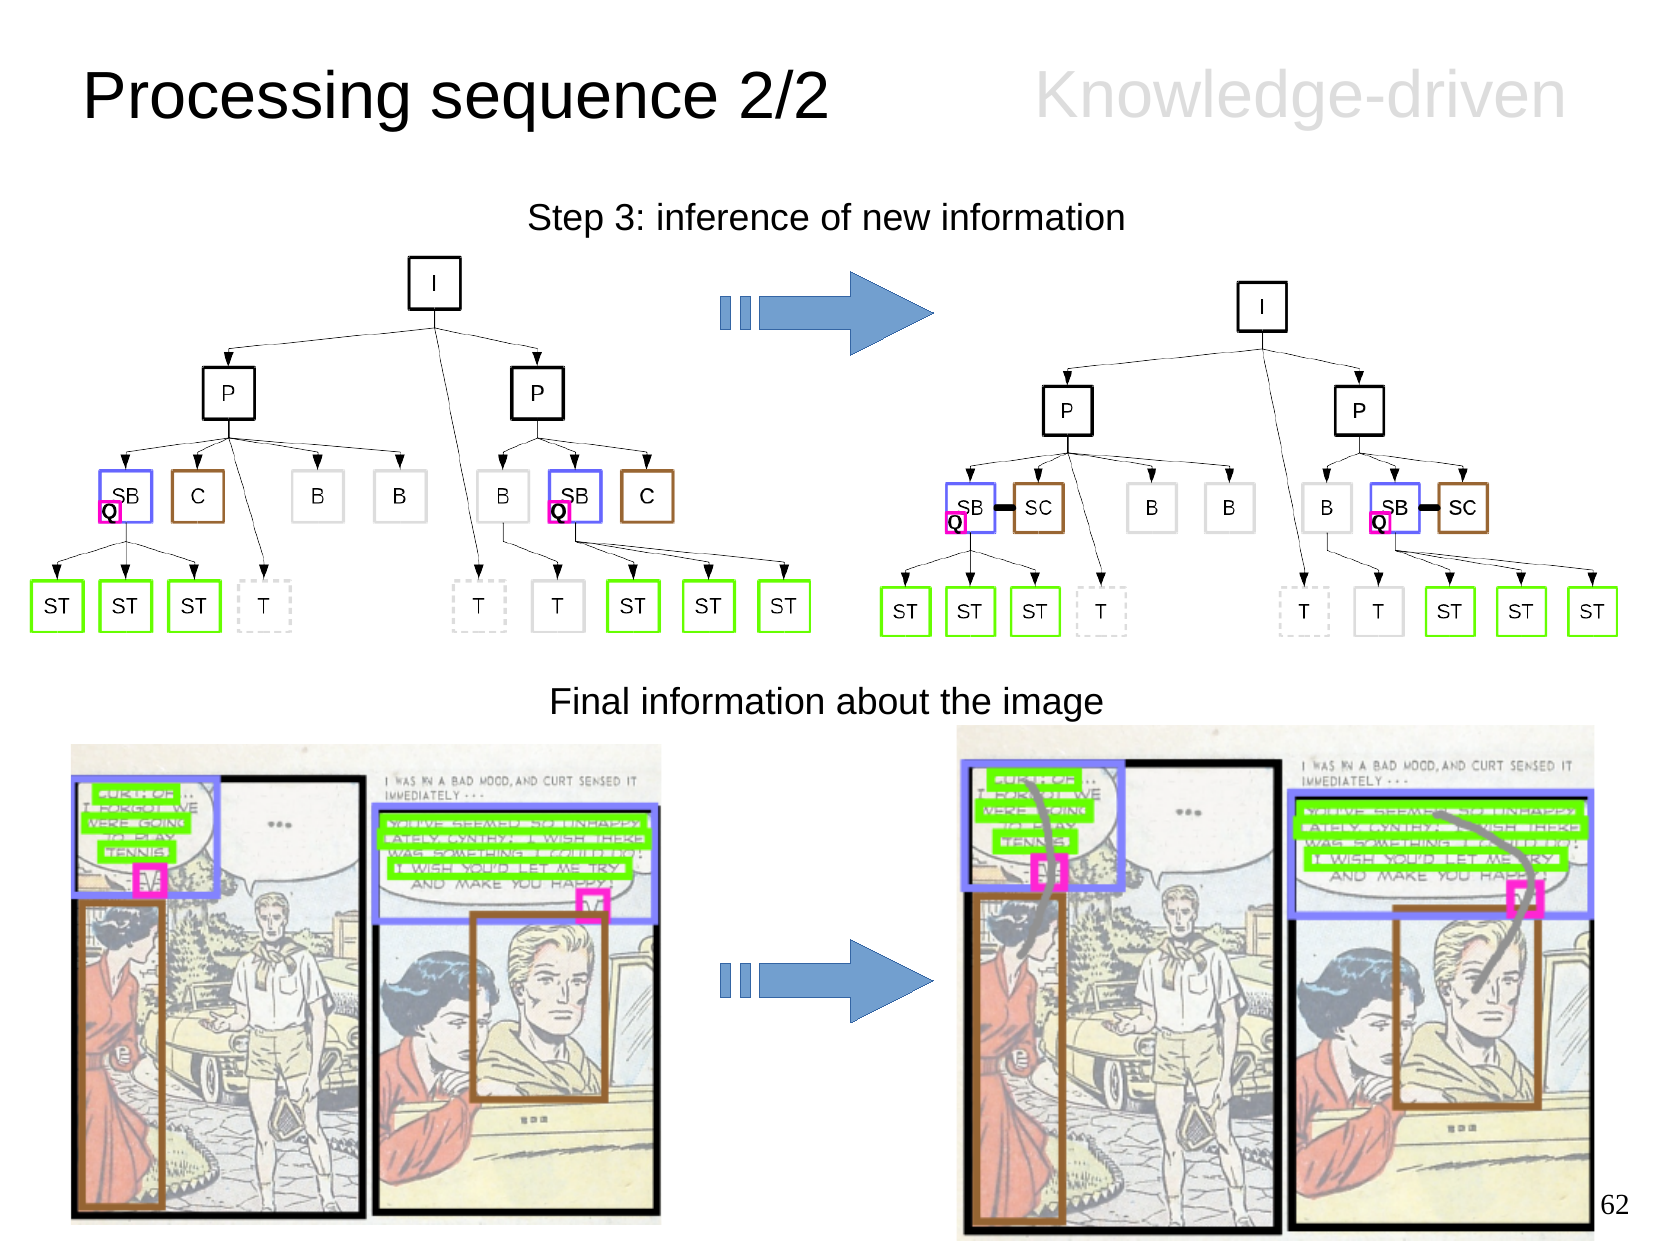

# Processing sequence 2/2
Step 3: inference of new information
Final information about the image
62